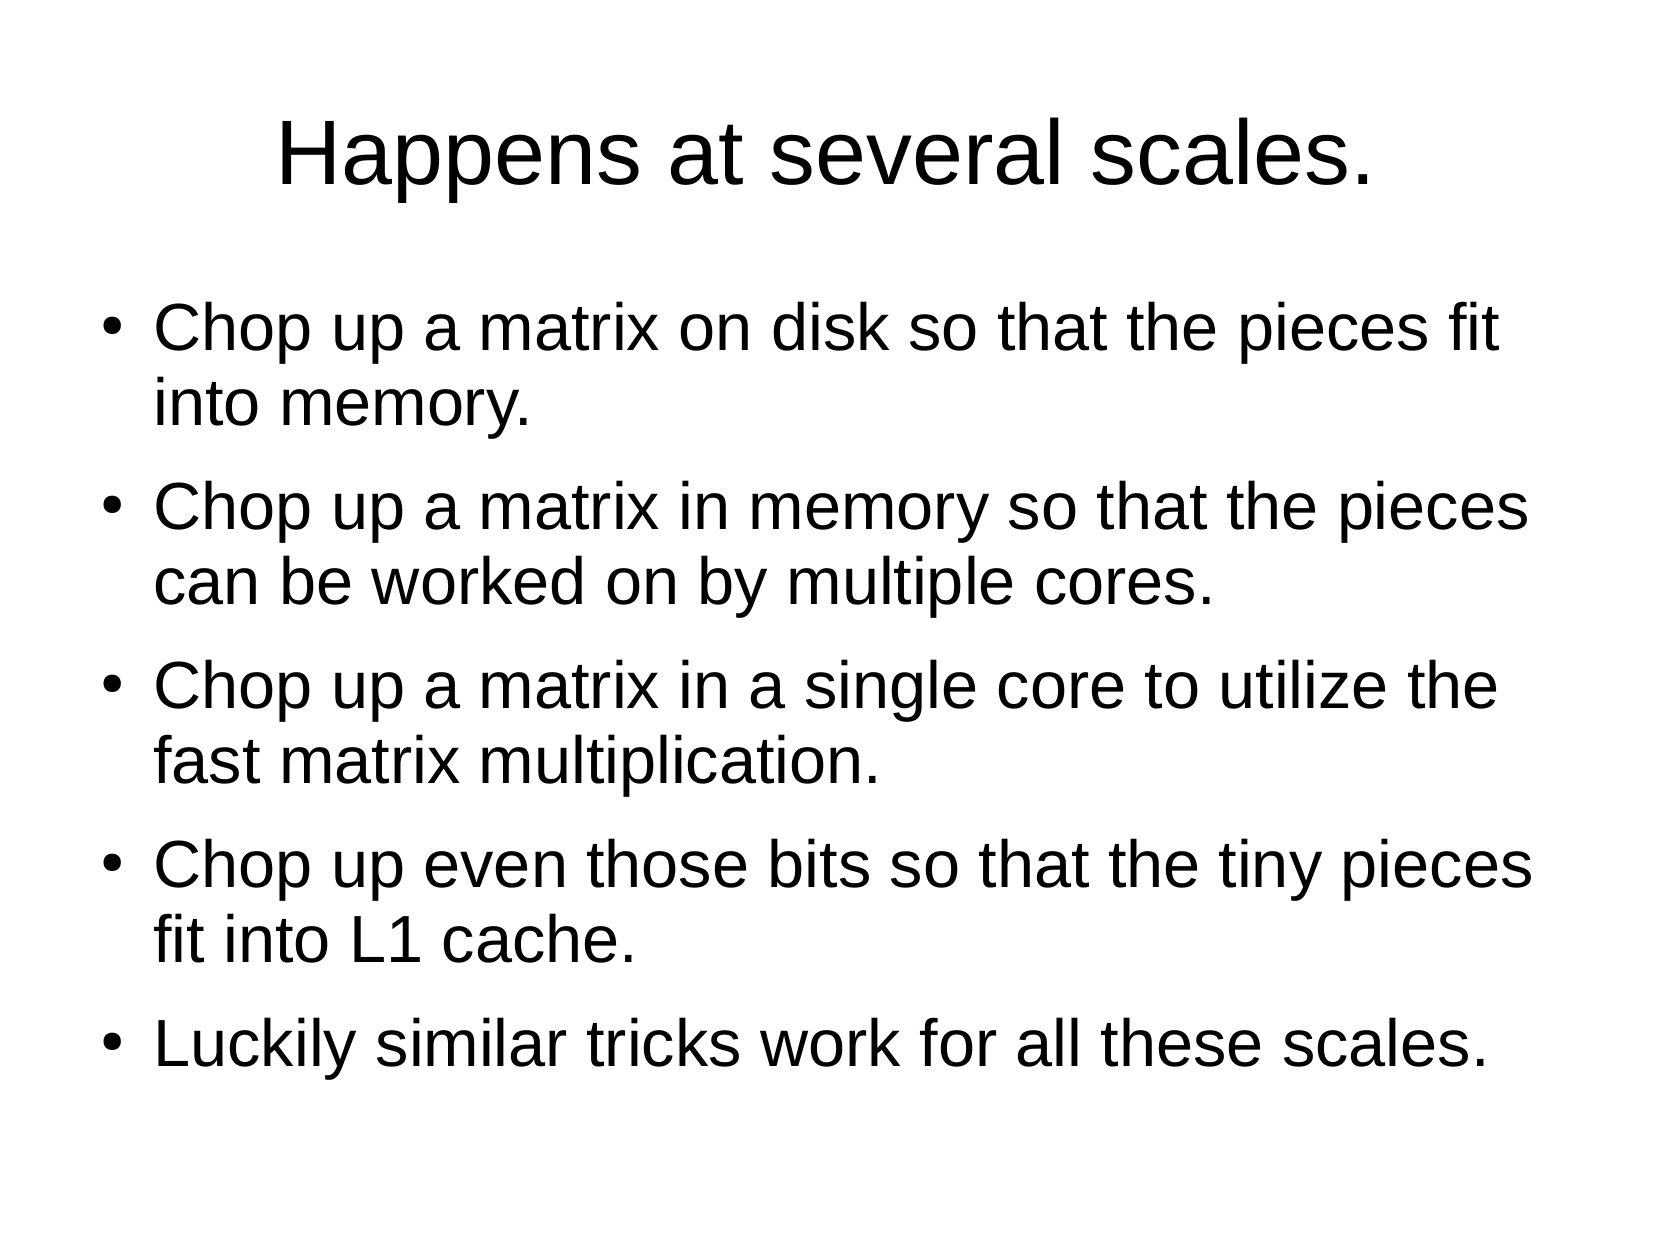

# Happens at several scales.
Chop up a matrix on disk so that the pieces fit into memory.
Chop up a matrix in memory so that the pieces can be worked on by multiple cores.
Chop up a matrix in a single core to utilize the fast matrix multiplication.
Chop up even those bits so that the tiny pieces fit into L1 cache.
Luckily similar tricks work for all these scales.